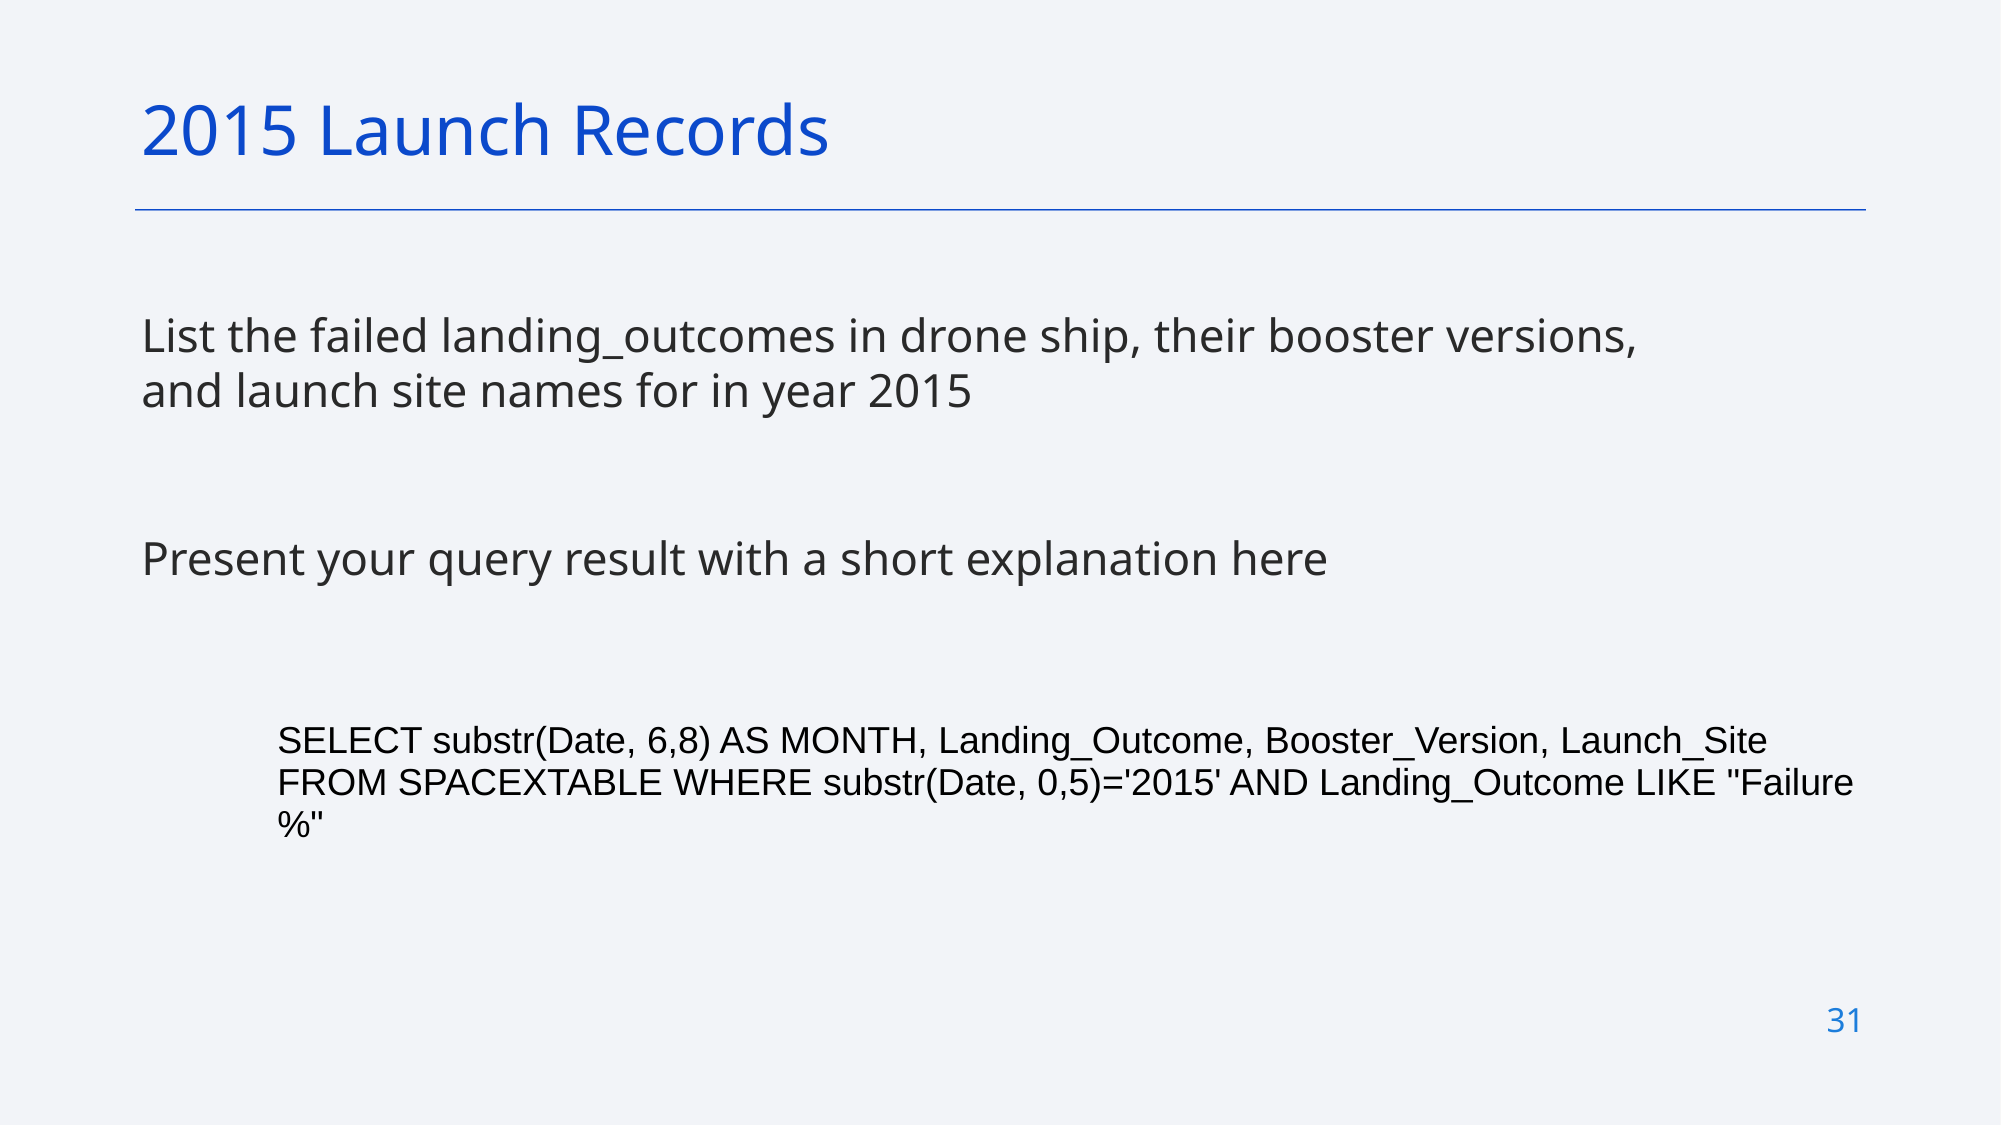

2015 Launch Records
# List the failed landing_outcomes in drone ship, their booster versions, and launch site names for in year 2015
Present your query result with a short explanation here
SELECT substr(Date, 6,8) AS MONTH, Landing_Outcome, Booster_Version, Launch_Site FROM SPACEXTABLE WHERE substr(Date, 0,5)='2015' AND Landing_Outcome LIKE "Failure%"
31